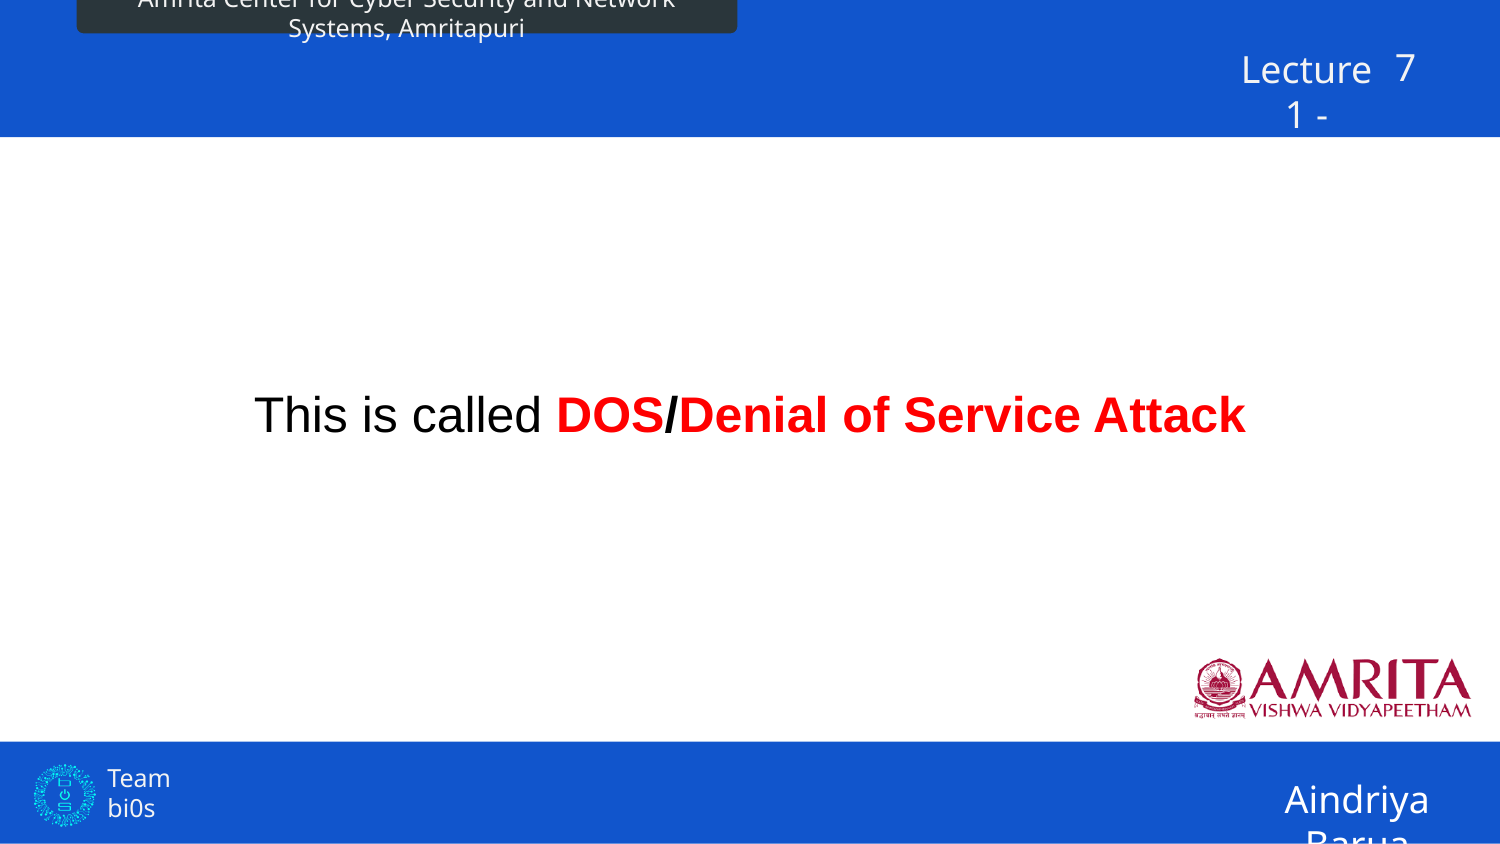

This is called DOS/Denial of Service Attack